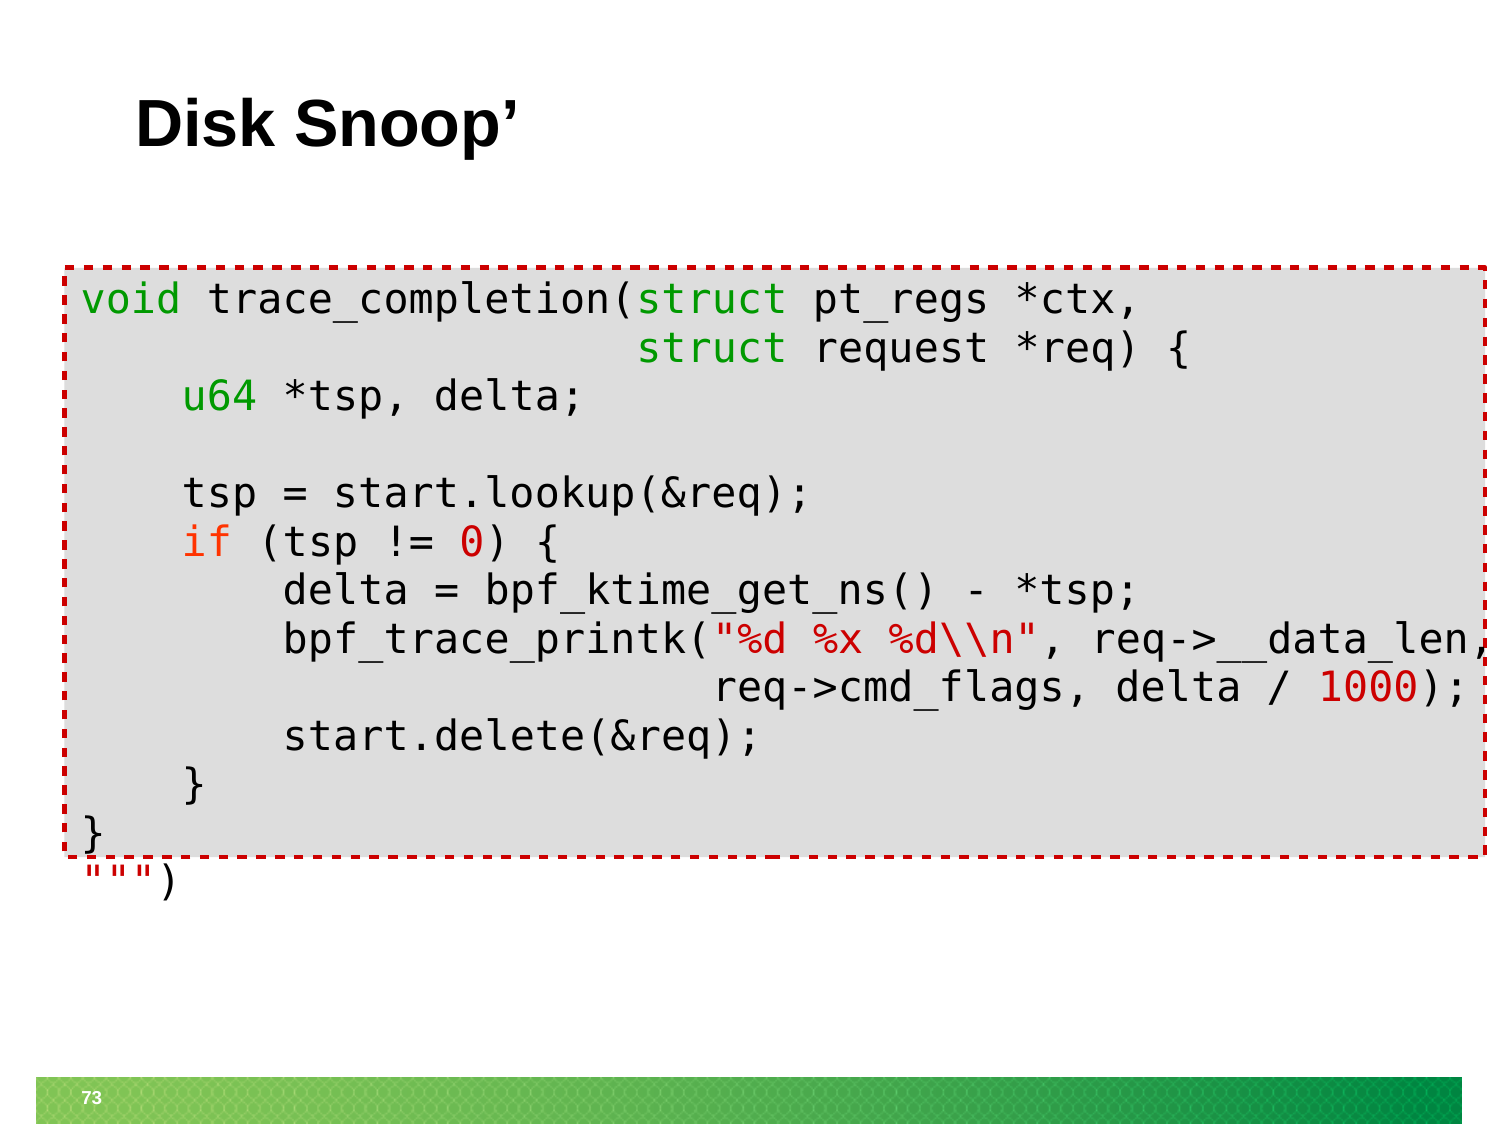

# Disk Snoop’
void trace_completion(struct pt_regs *ctx,
 struct request *req) {
 u64 *tsp, delta;
 tsp = start.lookup(&req);
 if (tsp != 0) {
 delta = bpf_ktime_get_ns() - *tsp;
 bpf_trace_printk("%d %x %d\\n", req->__data_len,
 req->cmd_flags, delta / 1000);
 start.delete(&req);
 }
}
""")